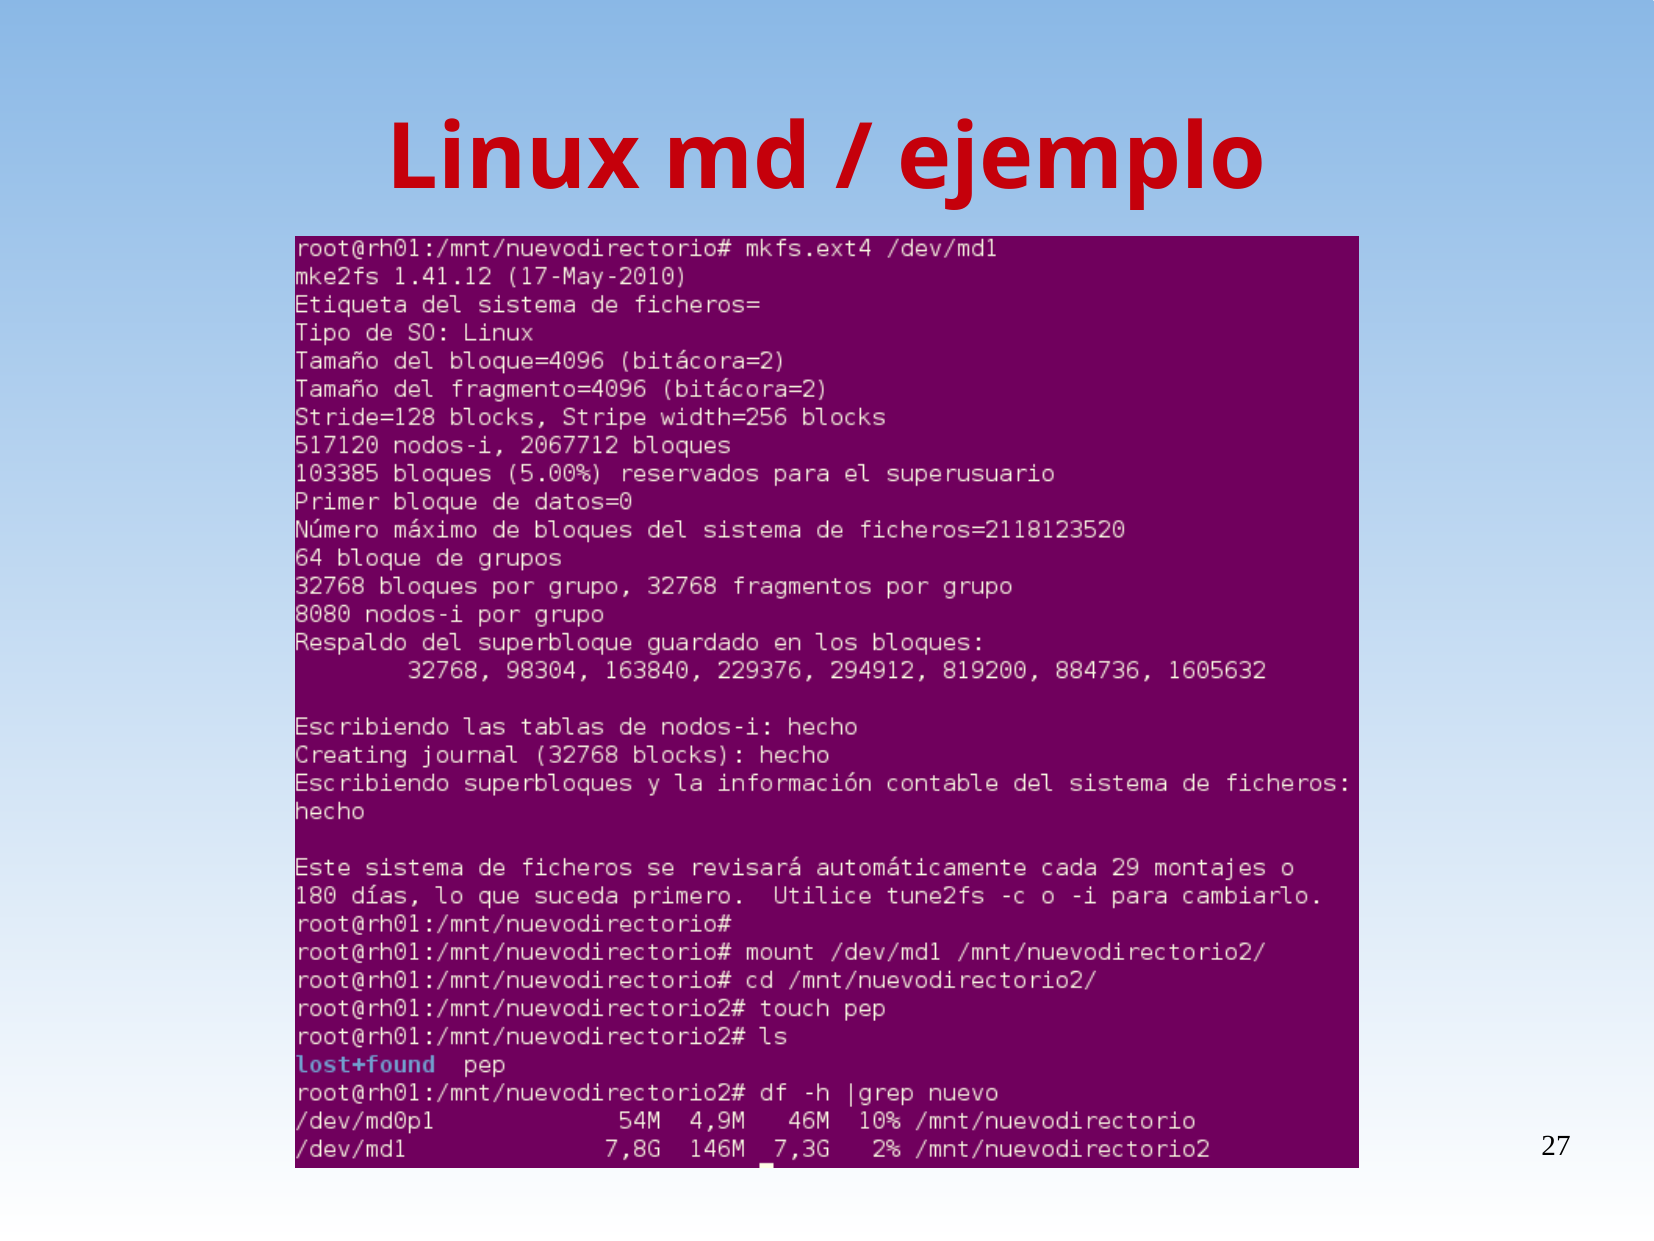

# Linux md / ejemplo
ASA 2019 - Ing. Miriam Lechner
27